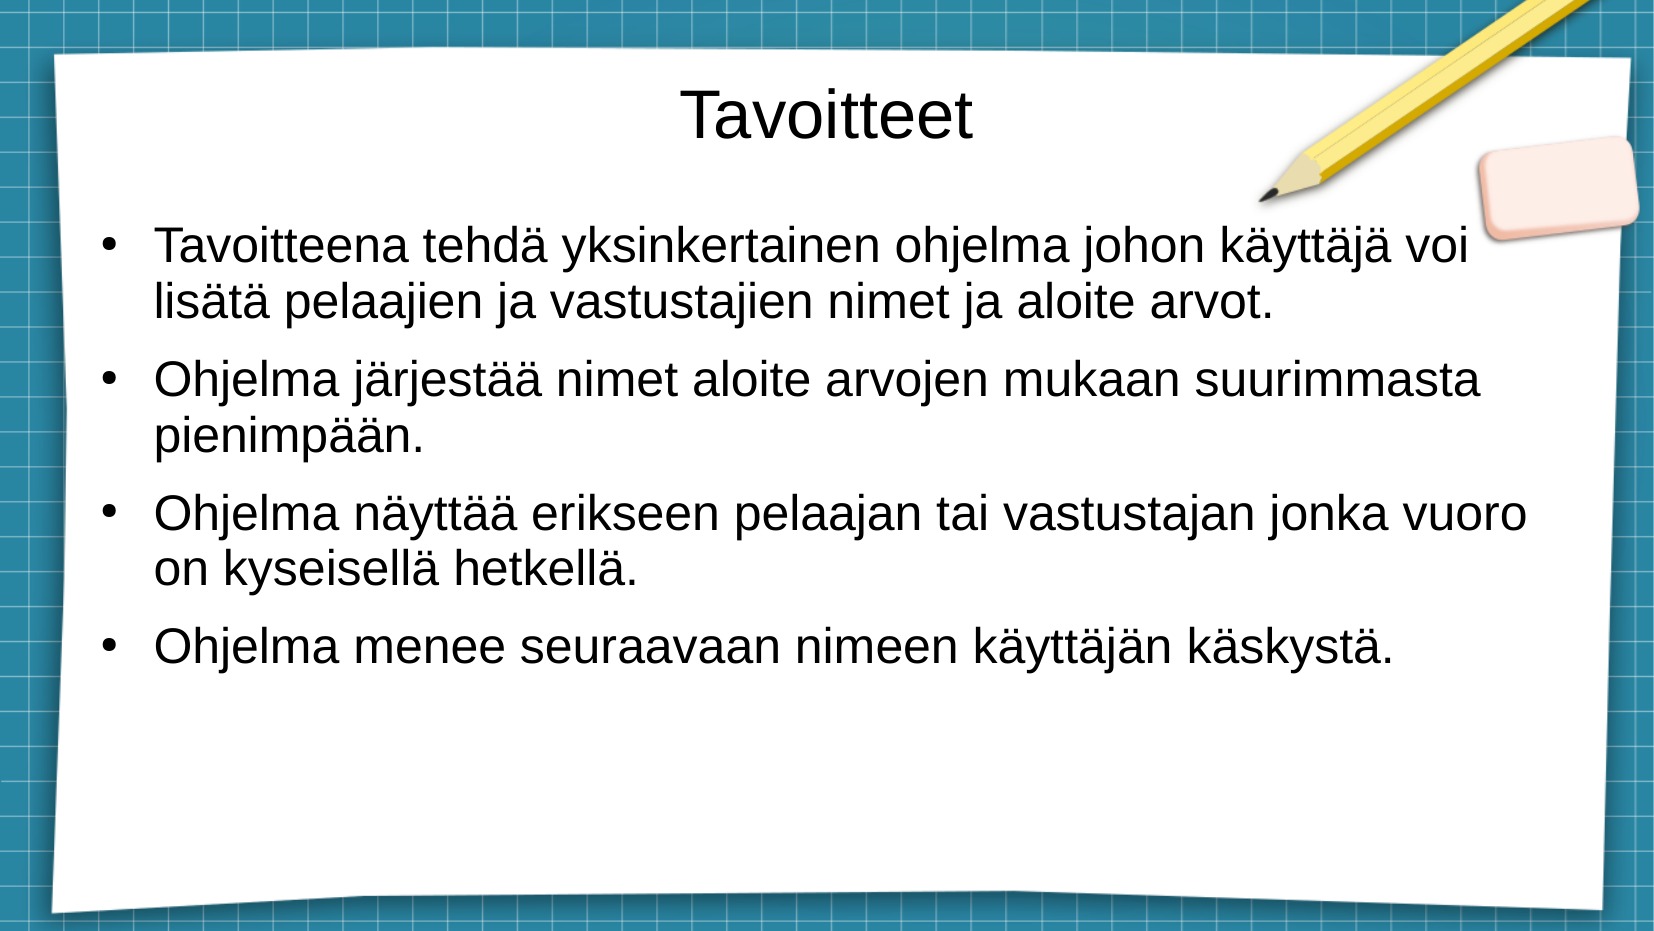

# Tavoitteet
Tavoitteena tehdä yksinkertainen ohjelma johon käyttäjä voi lisätä pelaajien ja vastustajien nimet ja aloite arvot.
Ohjelma järjestää nimet aloite arvojen mukaan suurimmasta pienimpään.
Ohjelma näyttää erikseen pelaajan tai vastustajan jonka vuoro on kyseisellä hetkellä.
Ohjelma menee seuraavaan nimeen käyttäjän käskystä.